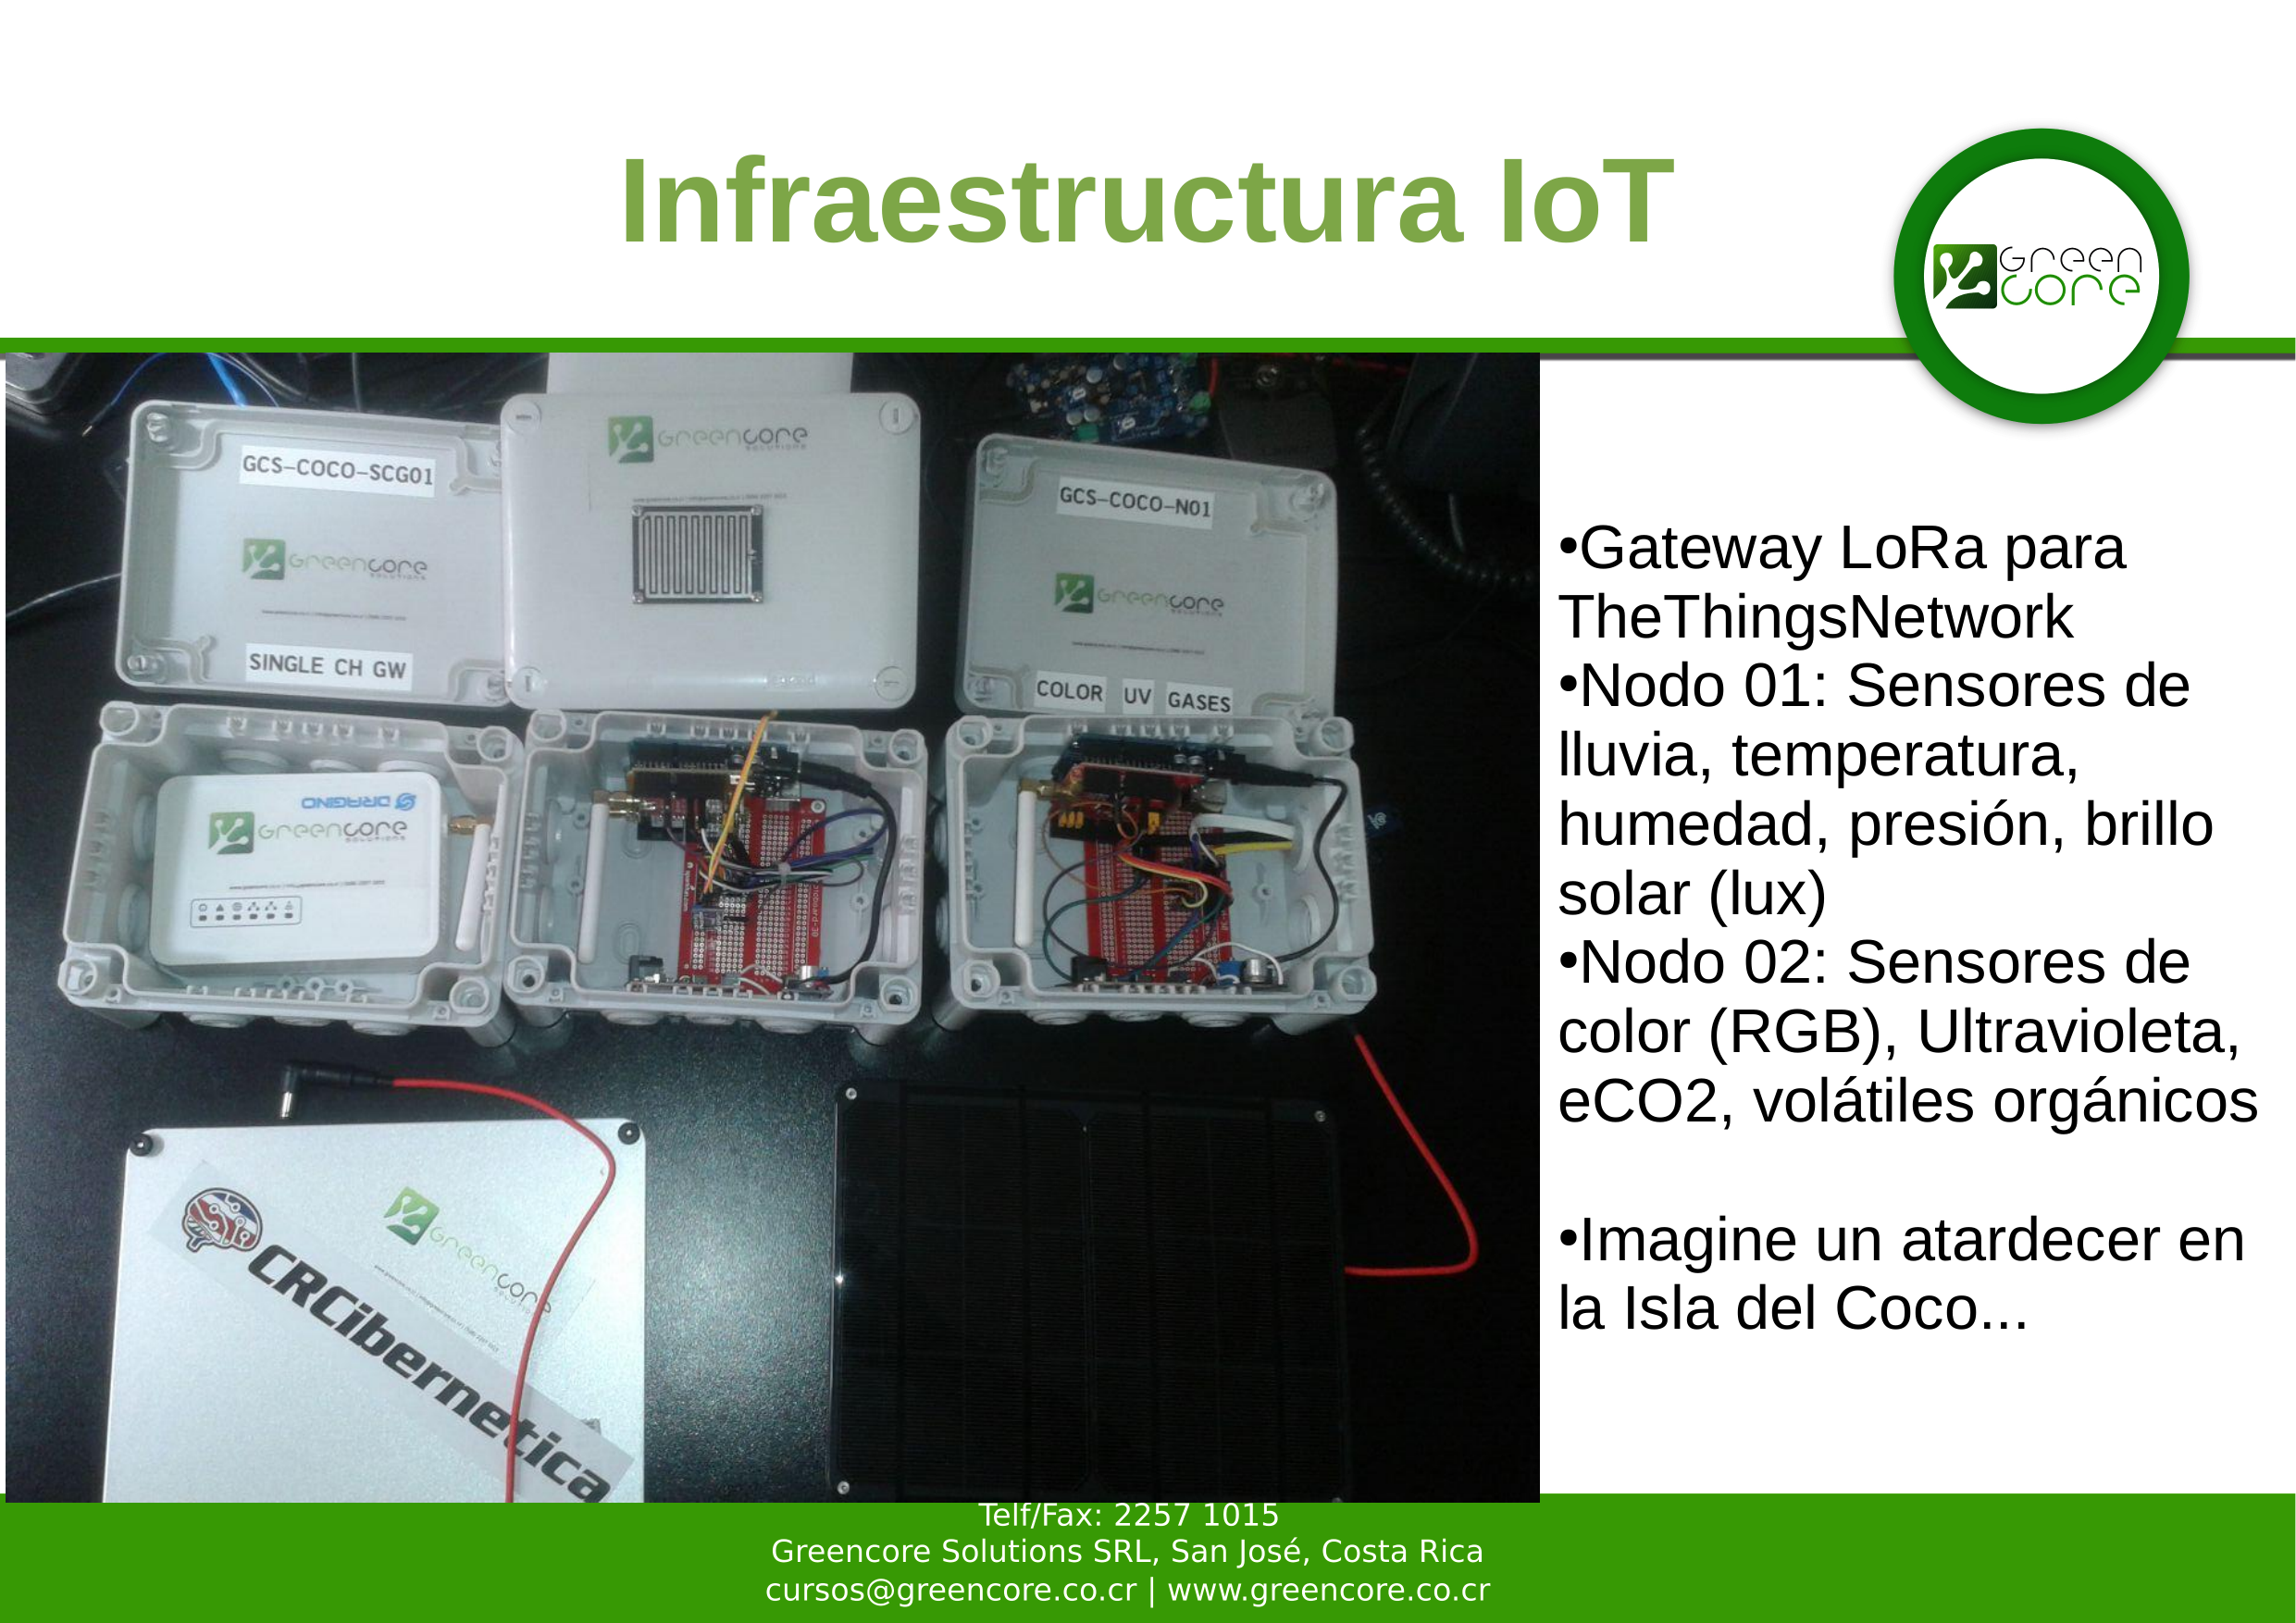

# Infraestructura IoT
Gateway LoRa para TheThingsNetwork
Nodo 01: Sensores de lluvia, temperatura, humedad, presión, brillo solar (lux)
Nodo 02: Sensores de color (RGB), Ultravioleta, eCO2, volátiles orgánicos
Imagine un atardecer en la Isla del Coco...